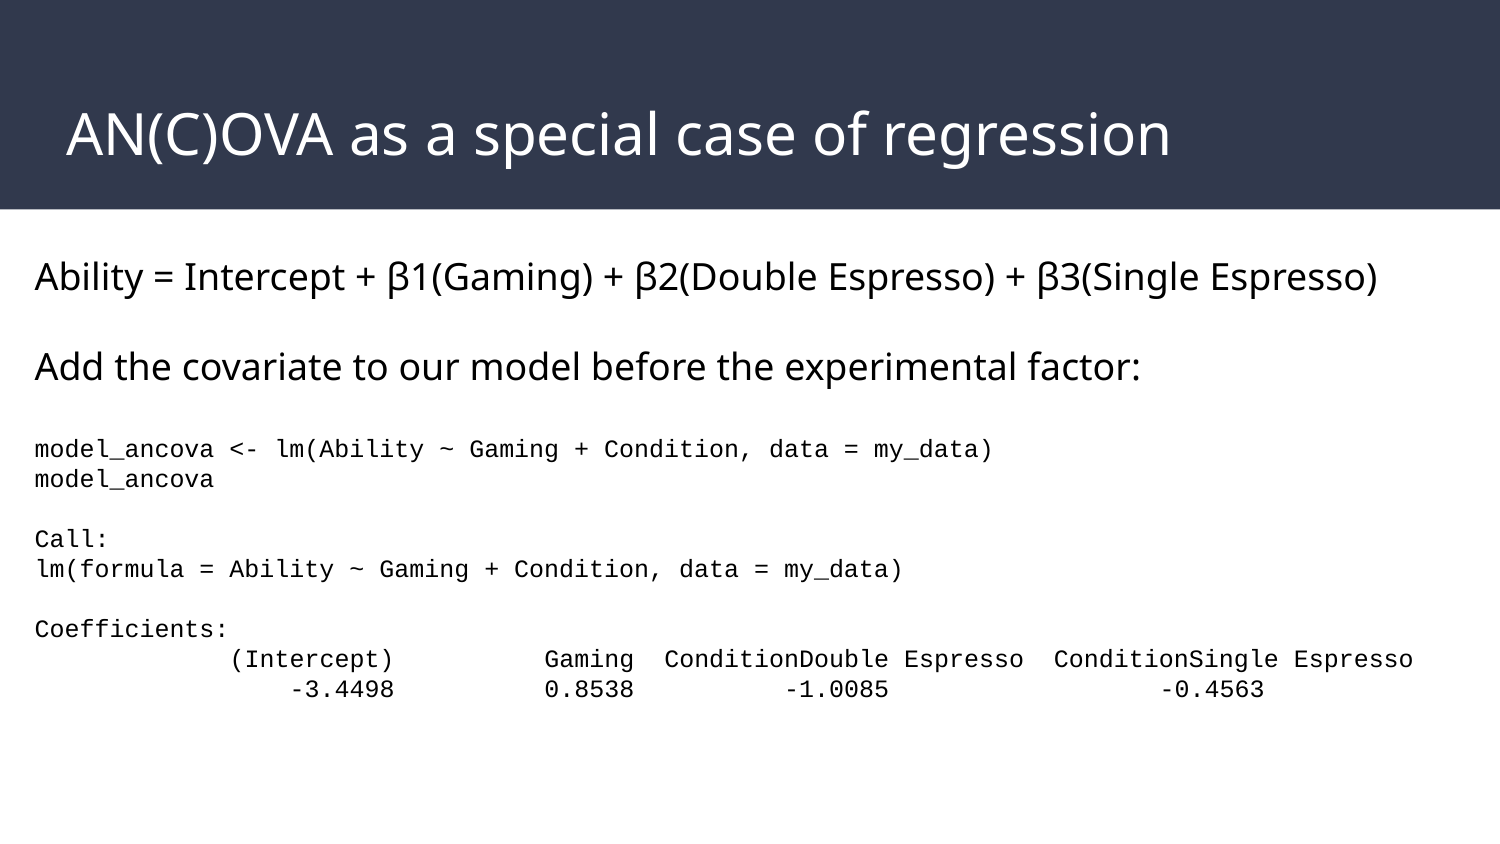

# AN(C)OVA as a special case of regression
Ability = Intercept + β1(Gaming) + β2(Double Espresso) + β3(Single Espresso)
Add the covariate to our model before the experimental factor:
model_ancova <- lm(Ability ~ Gaming + Condition, data = my_data)
model_ancova
Call:
lm(formula = Ability ~ Gaming + Condition, data = my_data)
Coefficients:
 (Intercept) Gaming ConditionDouble Espresso ConditionSingle Espresso
 -3.4498 0.8538 -1.0085 			-0.4563